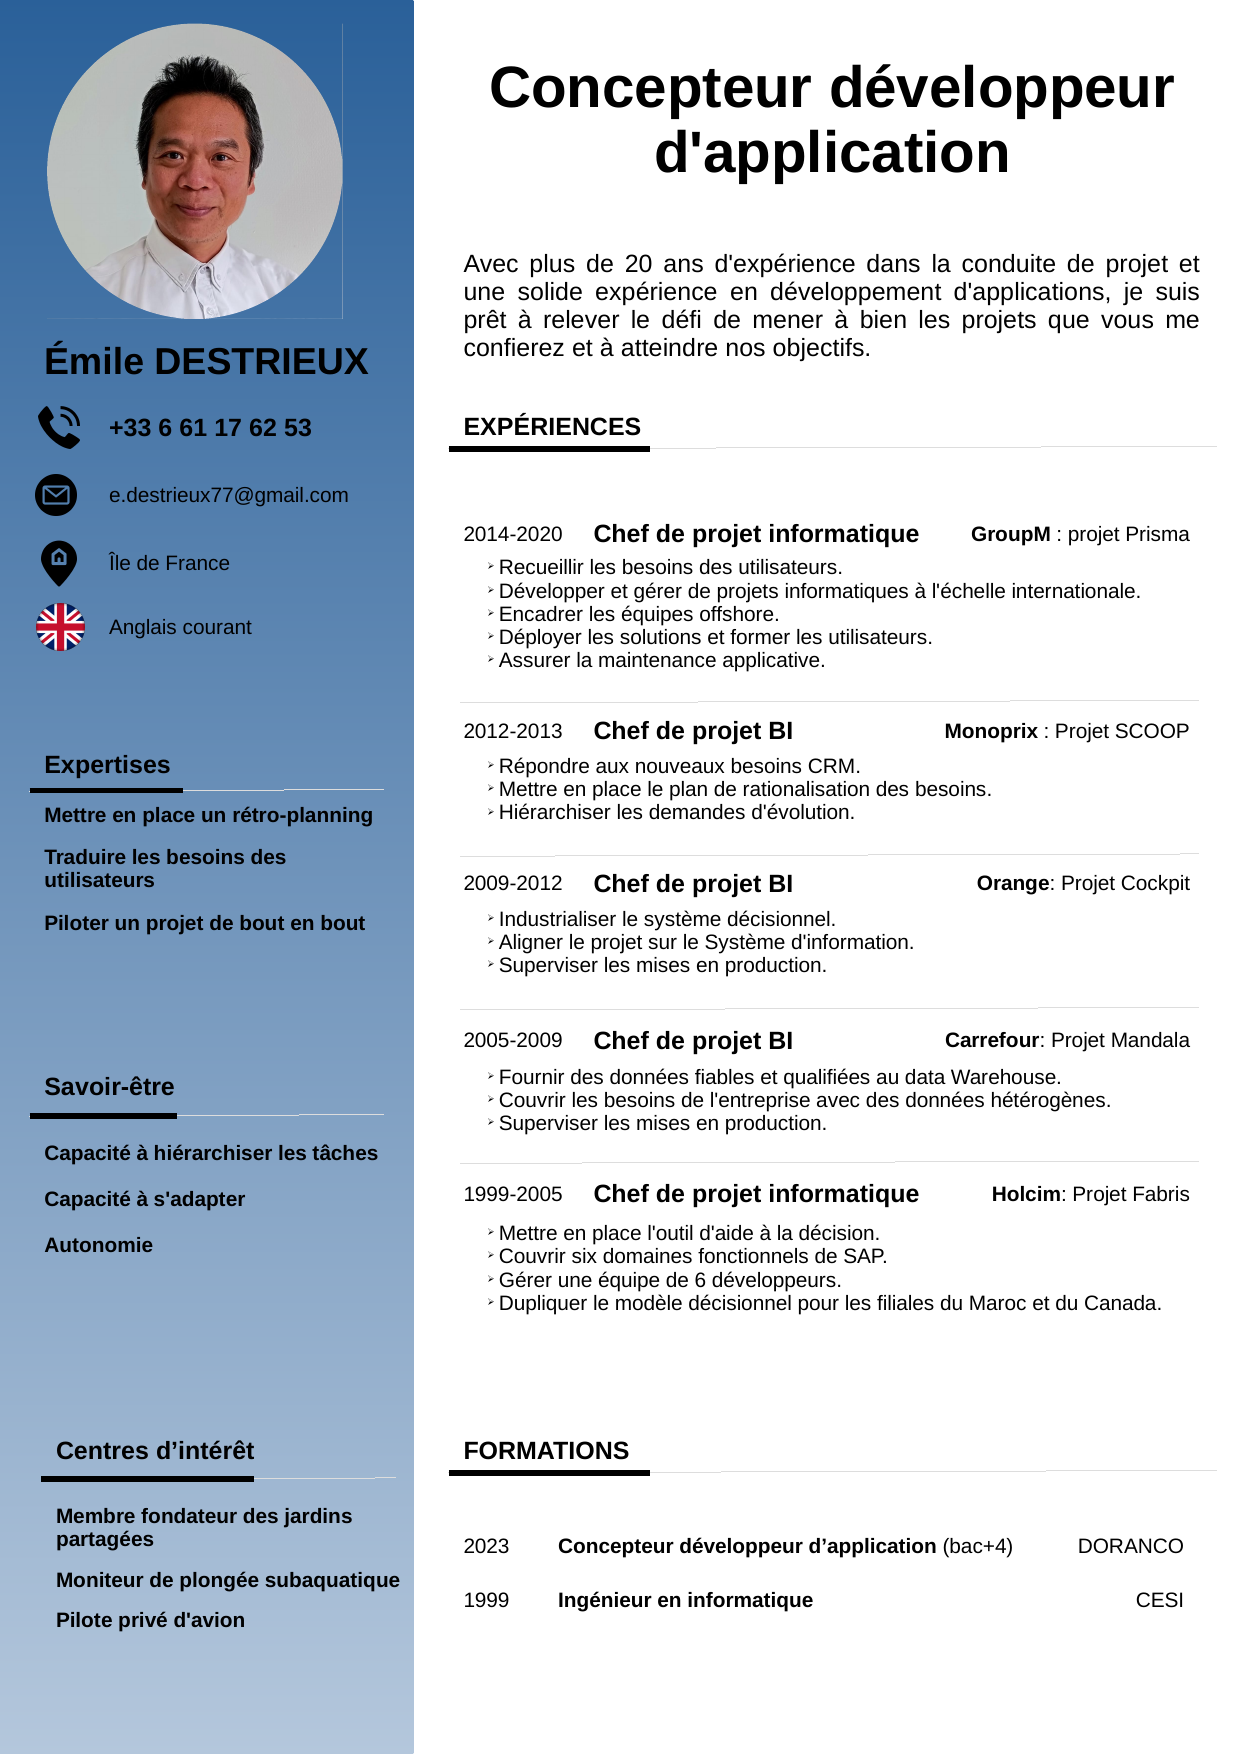

Concepteur développeur
d'application
Avec plus de 20 ans d'expérience dans la conduite de projet et une solide expérience en développement d'applications, je suis prêt à relever le défi de mener à bien les projets que vous me confierez et à atteindre nos objectifs.
Émile DESTRIEUX
+33 6 61 17 62 53
EXPÉRIENCES
e.destrieux77@gmail.com
GroupM : projet Prisma
Chef de projet informatique
2014-2020
Recueillir les besoins des utilisateurs.
Développer et gérer de projets informatiques à l'échelle internationale.
Encadrer les équipes offshore.
Déployer les solutions et former les utilisateurs.
Assurer la maintenance applicative.
Île de France
Anglais courant
Monoprix : Projet SCOOP
2012-2013
Chef de projet BI
Répondre aux nouveaux besoins CRM.
Mettre en place le plan de rationalisation des besoins.
Hiérarchiser les demandes d'évolution.
Expertises
Mettre en place un rétro-planning
Traduire les besoins des utilisateurs
Orange: Projet Cockpit
2009-2012
Chef de projet BI
Industrialiser le système décisionnel.
Aligner le projet sur le Système d'information.
Superviser les mises en production.
Piloter un projet de bout en bout
Carrefour: Projet Mandala
Chef de projet BI
2005-2009
Fournir des données fiables et qualifiées au data Warehouse.
Couvrir les besoins de l'entreprise avec des données hétérogènes.
Superviser les mises en production.
Savoir-être
Capacité à hiérarchiser les tâches
Capacité à s'adapter
Autonomie
Holcim: Projet Fabris
1999-2005
Chef de projet informatique
Mettre en place l'outil d'aide à la décision.
Couvrir six domaines fonctionnels de SAP.
Gérer une équipe de 6 développeurs.
Dupliquer le modèle décisionnel pour les filiales du Maroc et du Canada.
Centres d’intérêt
FORMATIONS
Membre fondateur des jardins
partagées
2023
Concepteur développeur d’application (bac+4)
DORANCO
Moniteur de plongée subaquatique
1999
Ingénieur en informatique
CESI
Pilote privé d'avion